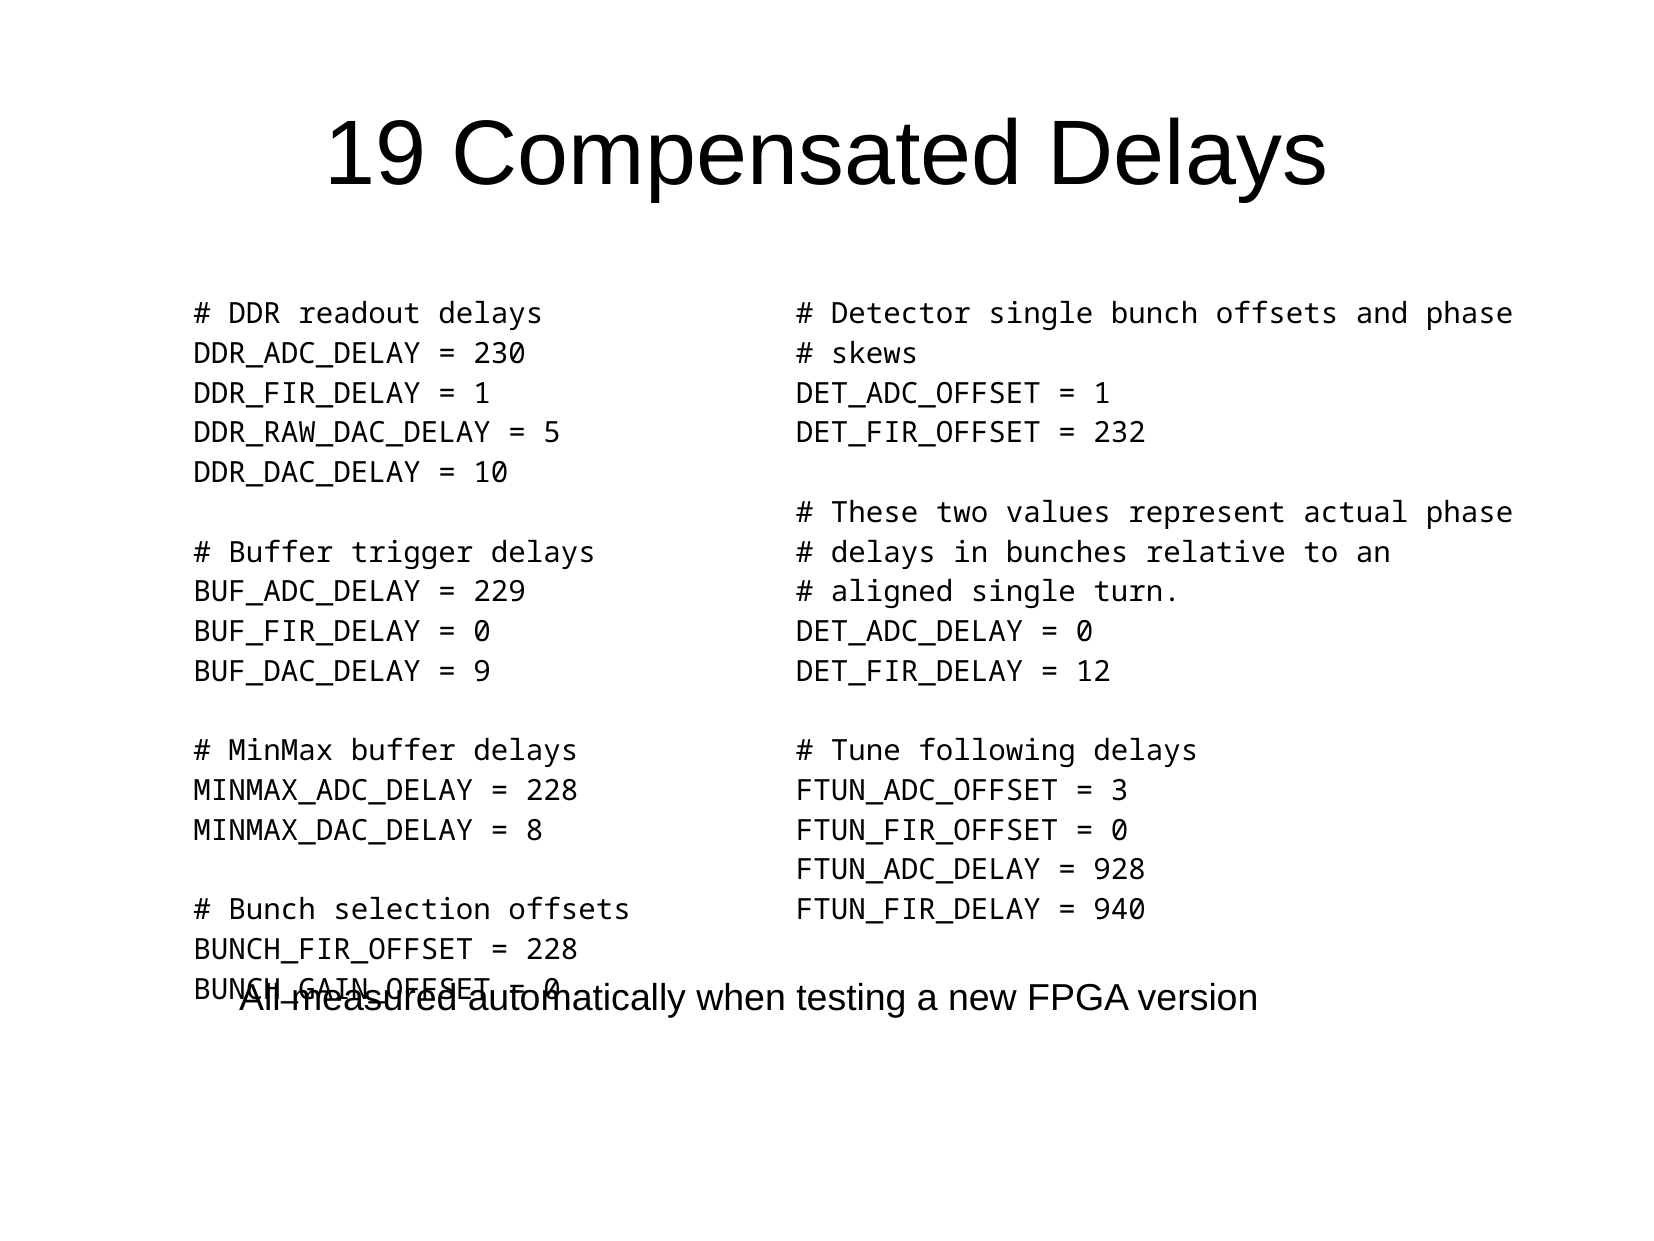

# 19 Compensated Delays
# DDR readout delays
DDR_ADC_DELAY = 230
DDR_FIR_DELAY = 1
DDR_RAW_DAC_DELAY = 5
DDR_DAC_DELAY = 10
# Buffer trigger delays
BUF_ADC_DELAY = 229
BUF_FIR_DELAY = 0
BUF_DAC_DELAY = 9
# MinMax buffer delays
MINMAX_ADC_DELAY = 228
MINMAX_DAC_DELAY = 8
# Bunch selection offsets
BUNCH_FIR_OFFSET = 228
BUNCH_GAIN_OFFSET = 0
# Detector single bunch offsets and phase
# skews
DET_ADC_OFFSET = 1
DET_FIR_OFFSET = 232
# These two values represent actual phase
# delays in bunches relative to an
# aligned single turn.
DET_ADC_DELAY = 0
DET_FIR_DELAY = 12
# Tune following delays
FTUN_ADC_OFFSET = 3
FTUN_FIR_OFFSET = 0
FTUN_ADC_DELAY = 928
FTUN_FIR_DELAY = 940
All measured automatically when testing a new FPGA version